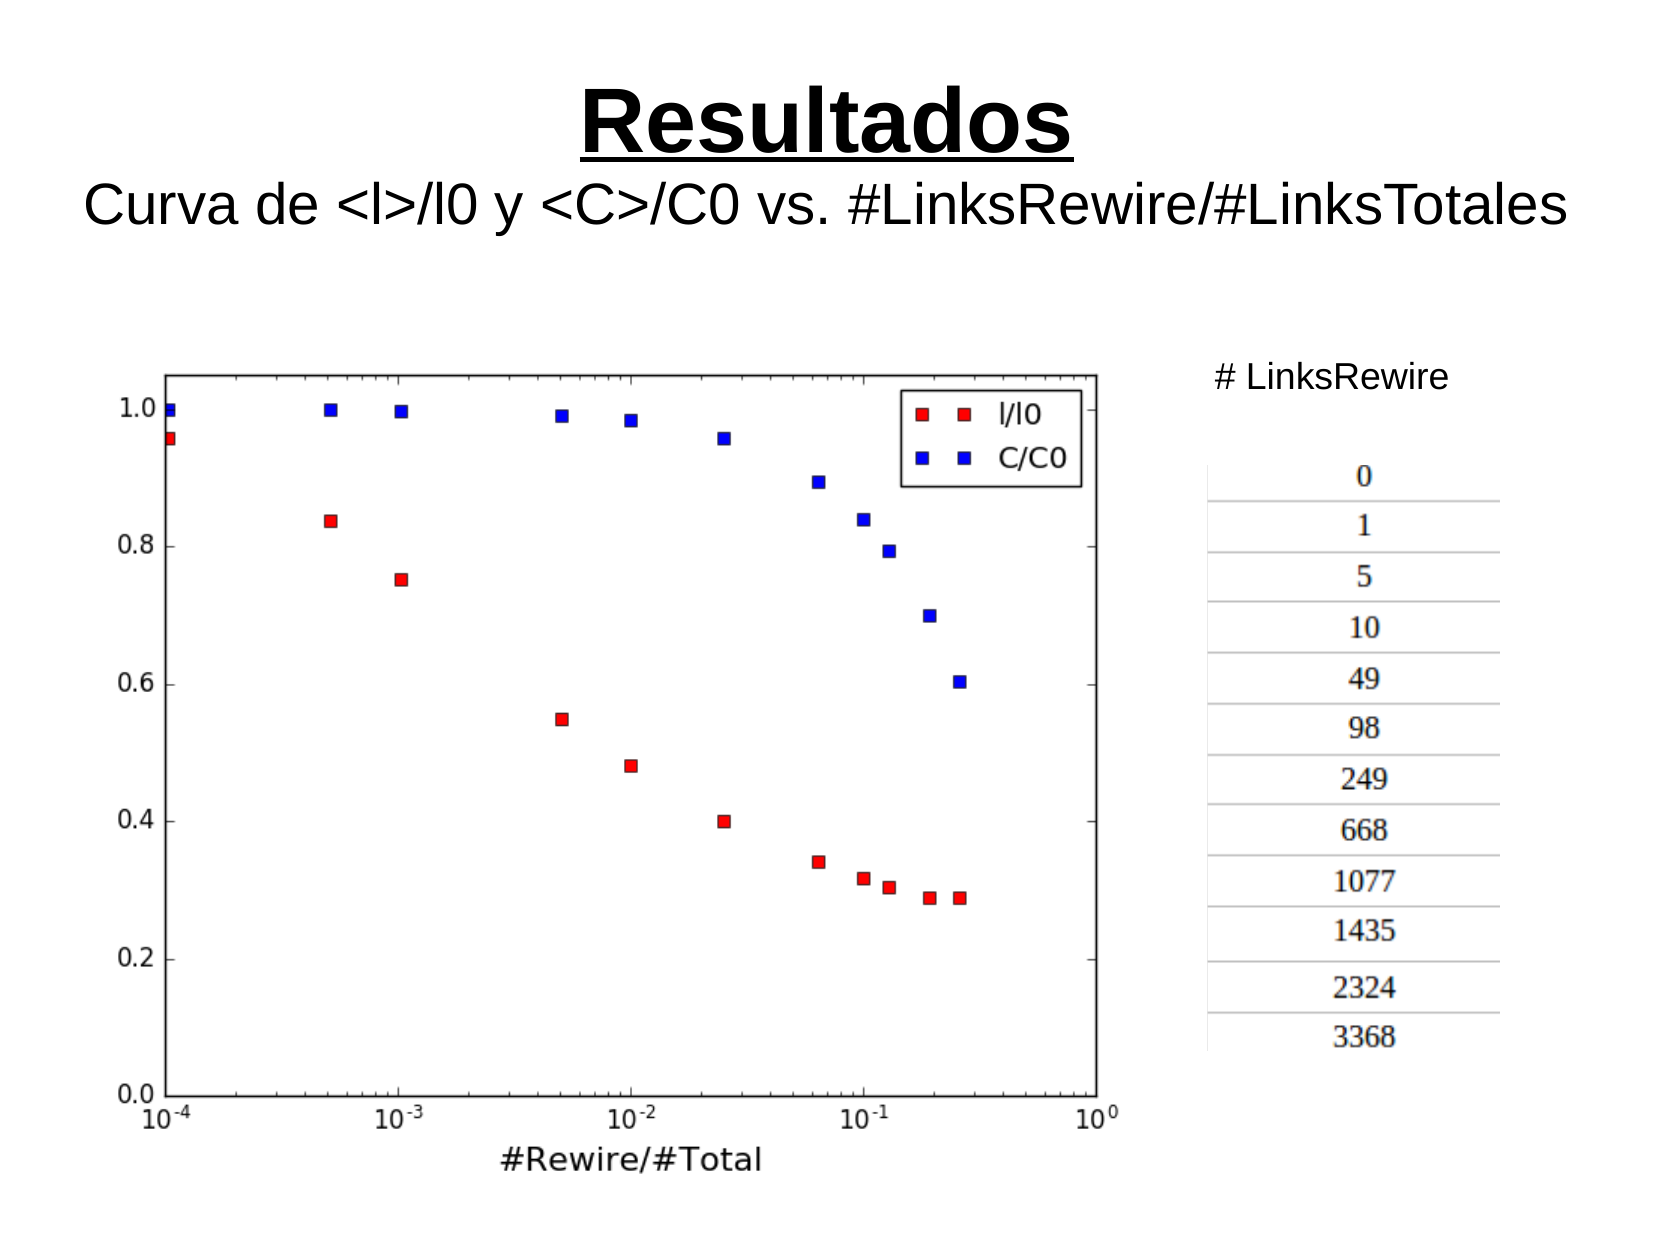

# Resultados Curva de <l>/l0 y <C>/C0 vs. #LinksRewire/#LinksTotales
# LinksRewire